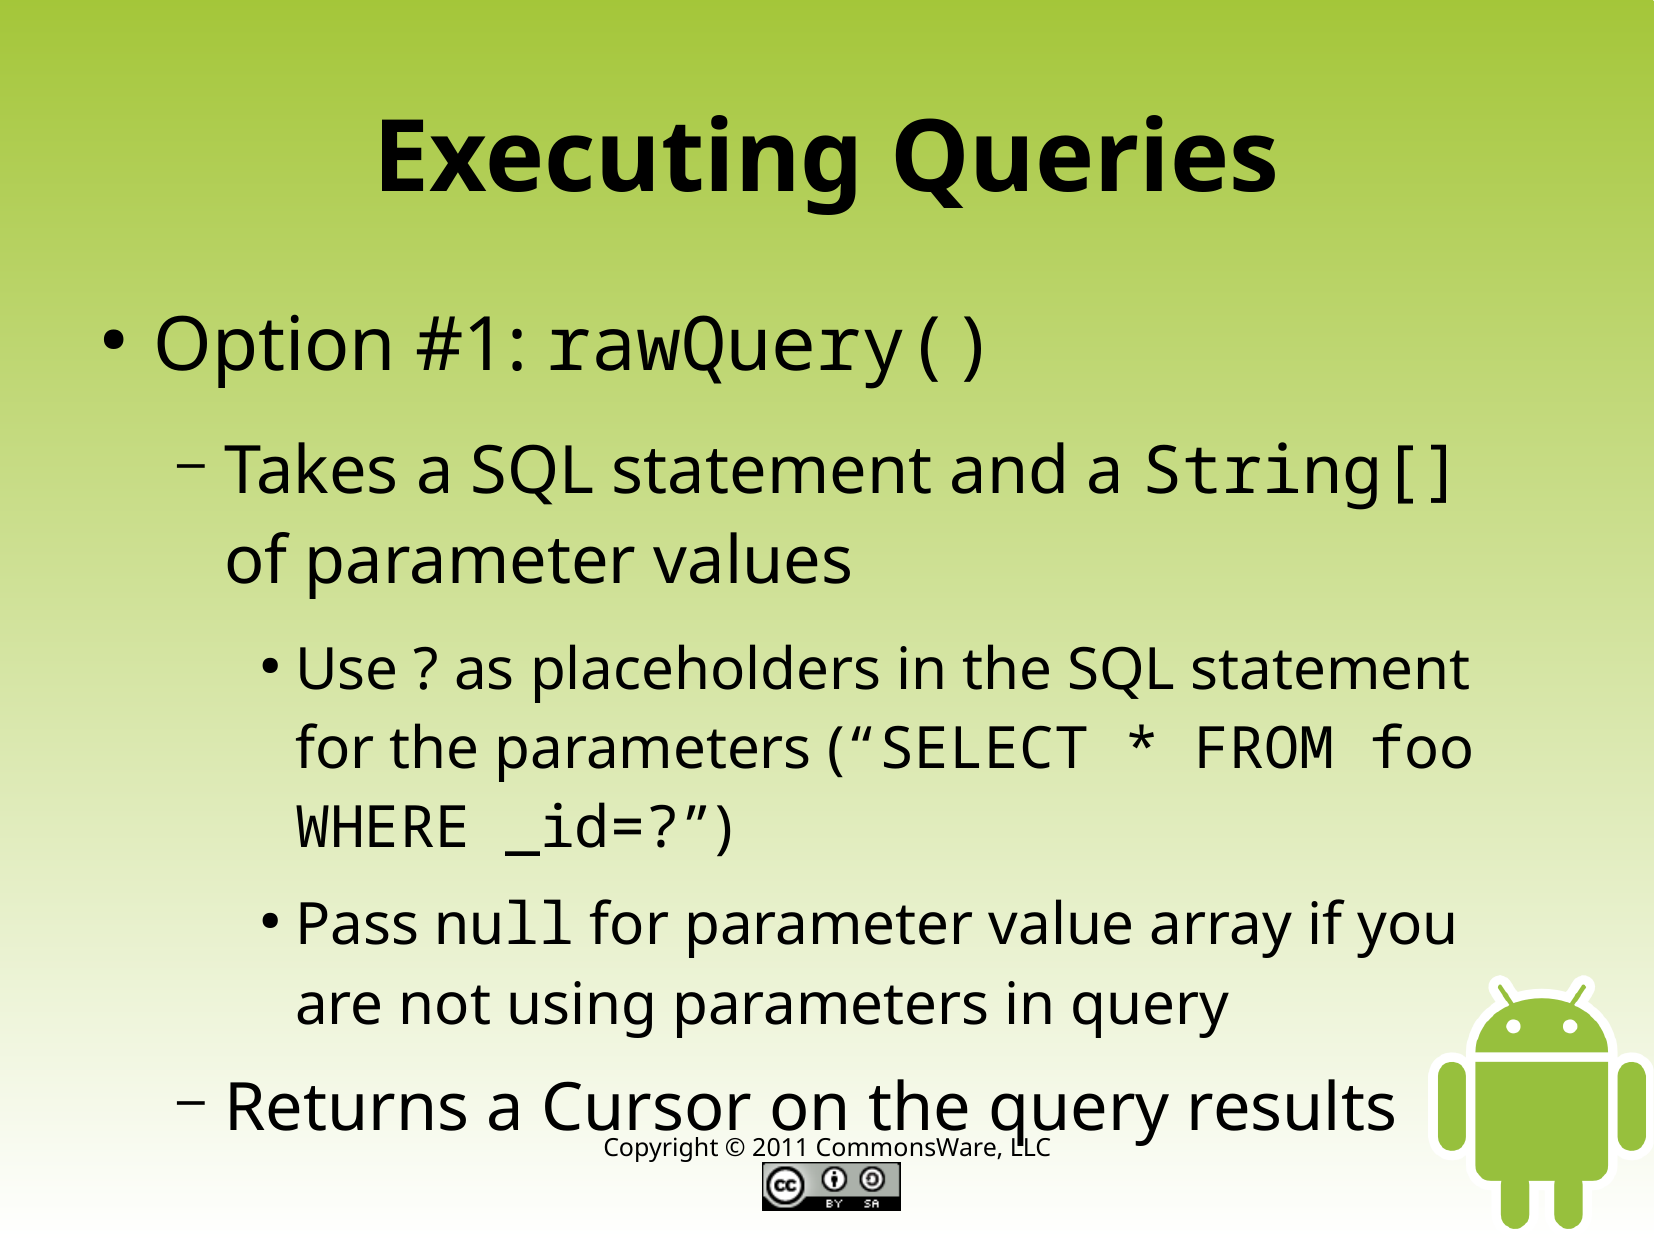

# Executing Queries
Option #1: rawQuery()
Takes a SQL statement and a String[] of parameter values
Use ? as placeholders in the SQL statement for the parameters (“SELECT * FROM foo WHERE _id=?”)
Pass null for parameter value array if you are not using parameters in query
Returns a Cursor on the query results